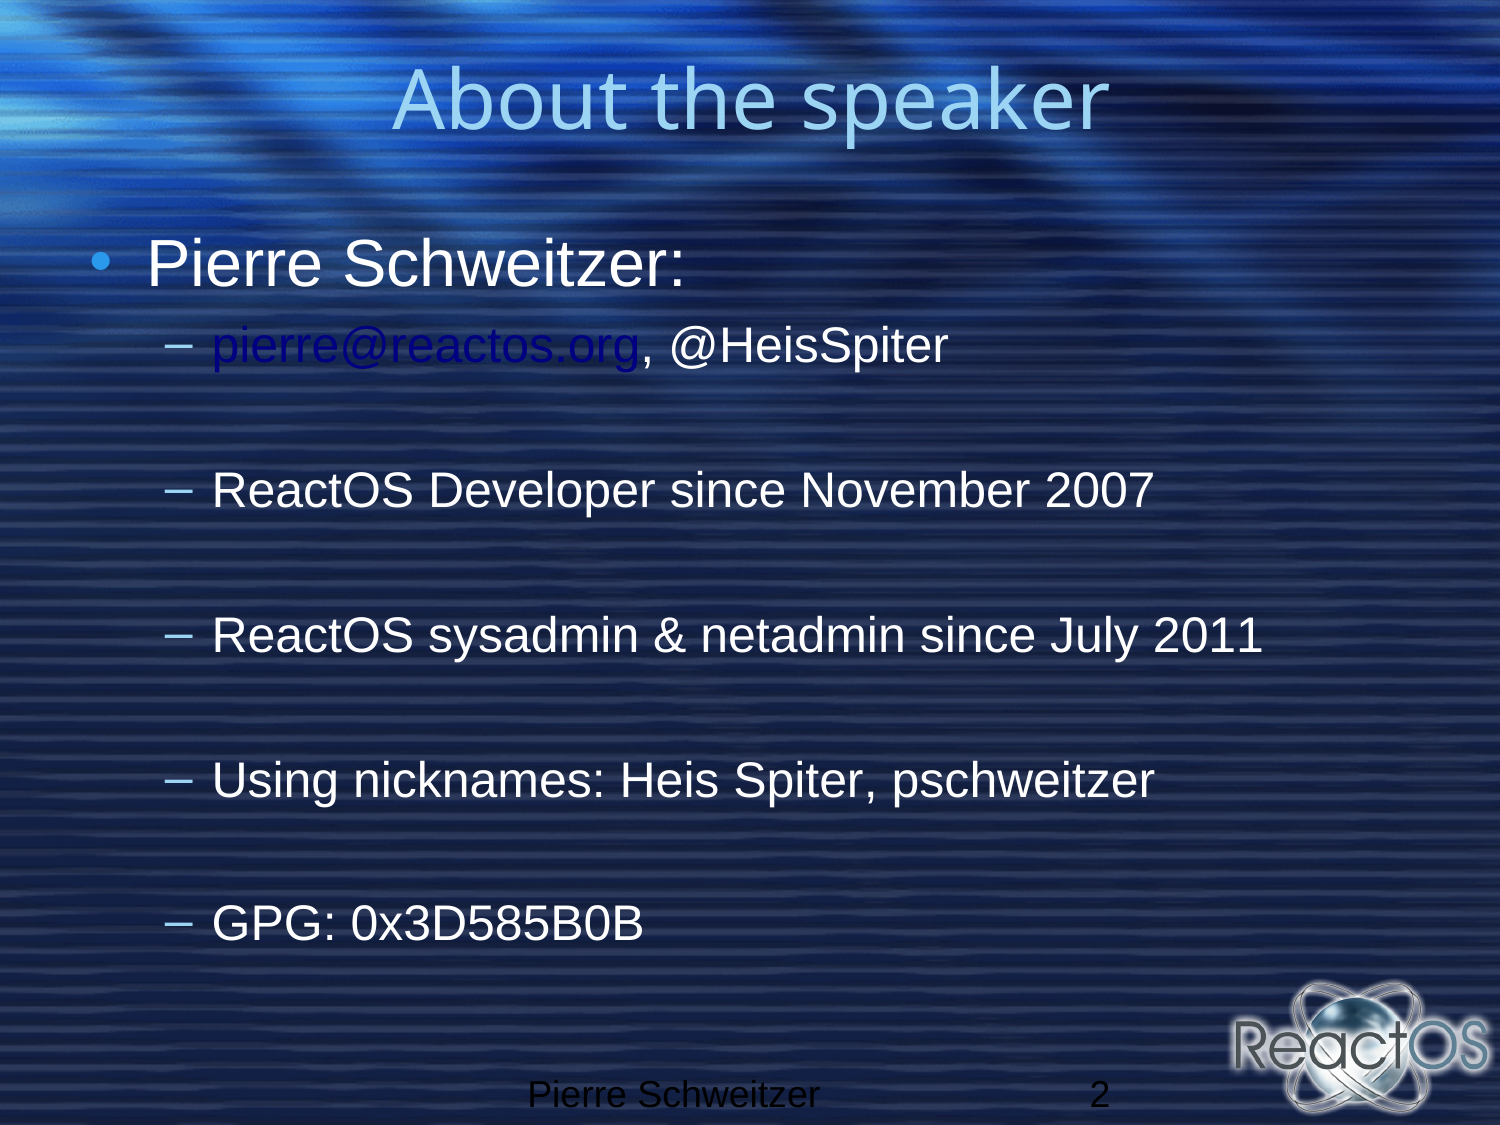

# About the speaker
Pierre Schweitzer:
pierre@reactos.org, @HeisSpiter
ReactOS Developer since November 2007
ReactOS sysadmin & netadmin since July 2011
Using nicknames: Heis Spiter, pschweitzer
GPG: 0x3D585B0B
Pierre Schweitzer
2